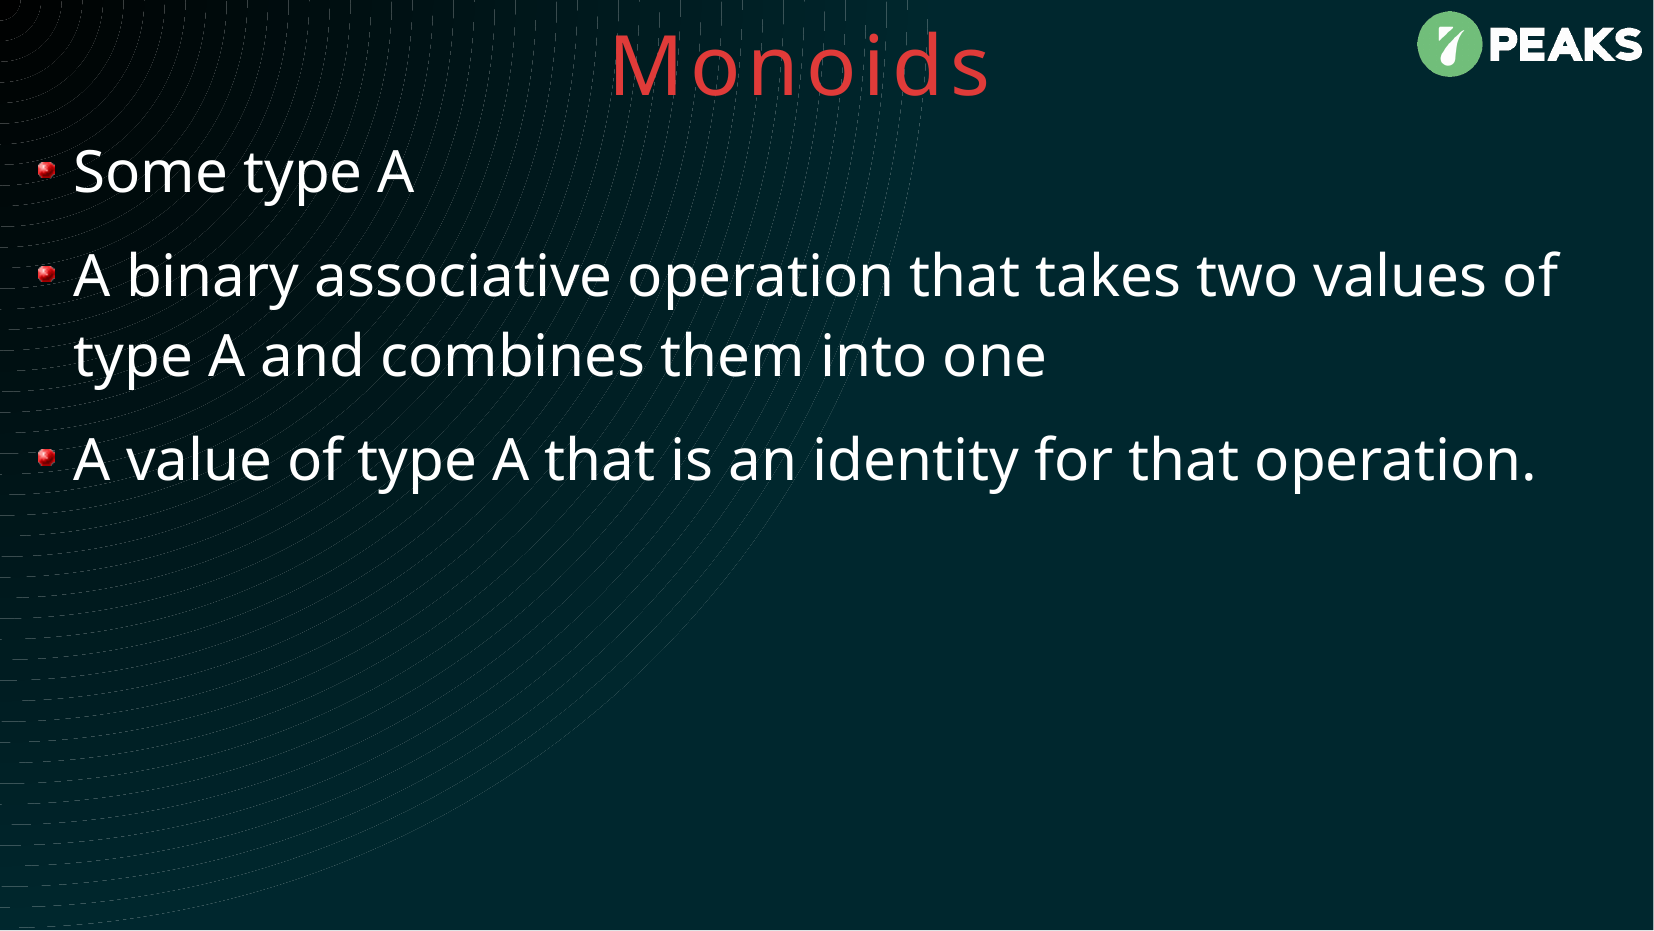

Monoids
Some type A
A binary associative operation that takes two values of type A and combines them into one
A value of type A that is an identity for that operation.